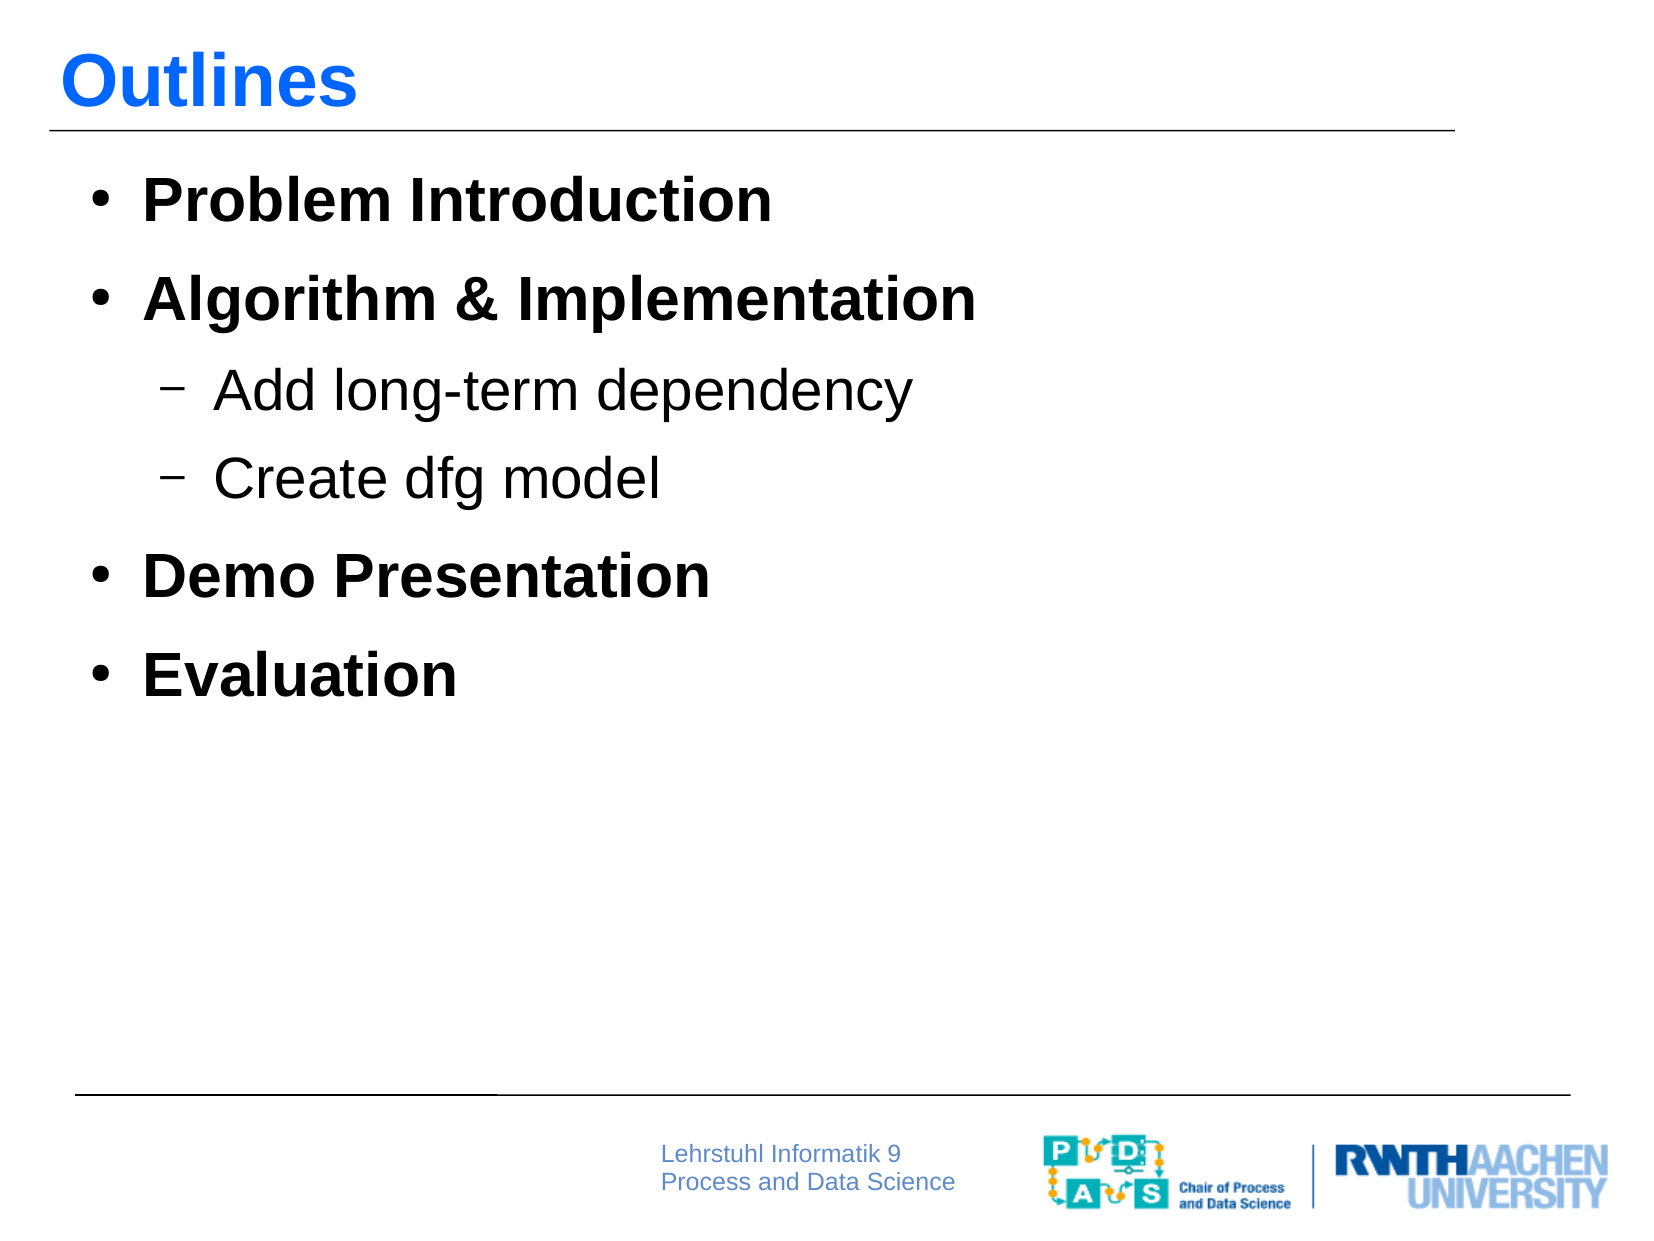

# Outlines
Problem Introduction
Algorithm & Implementation
Add long-term dependency
Create dfg model
Demo Presentation
Evaluation